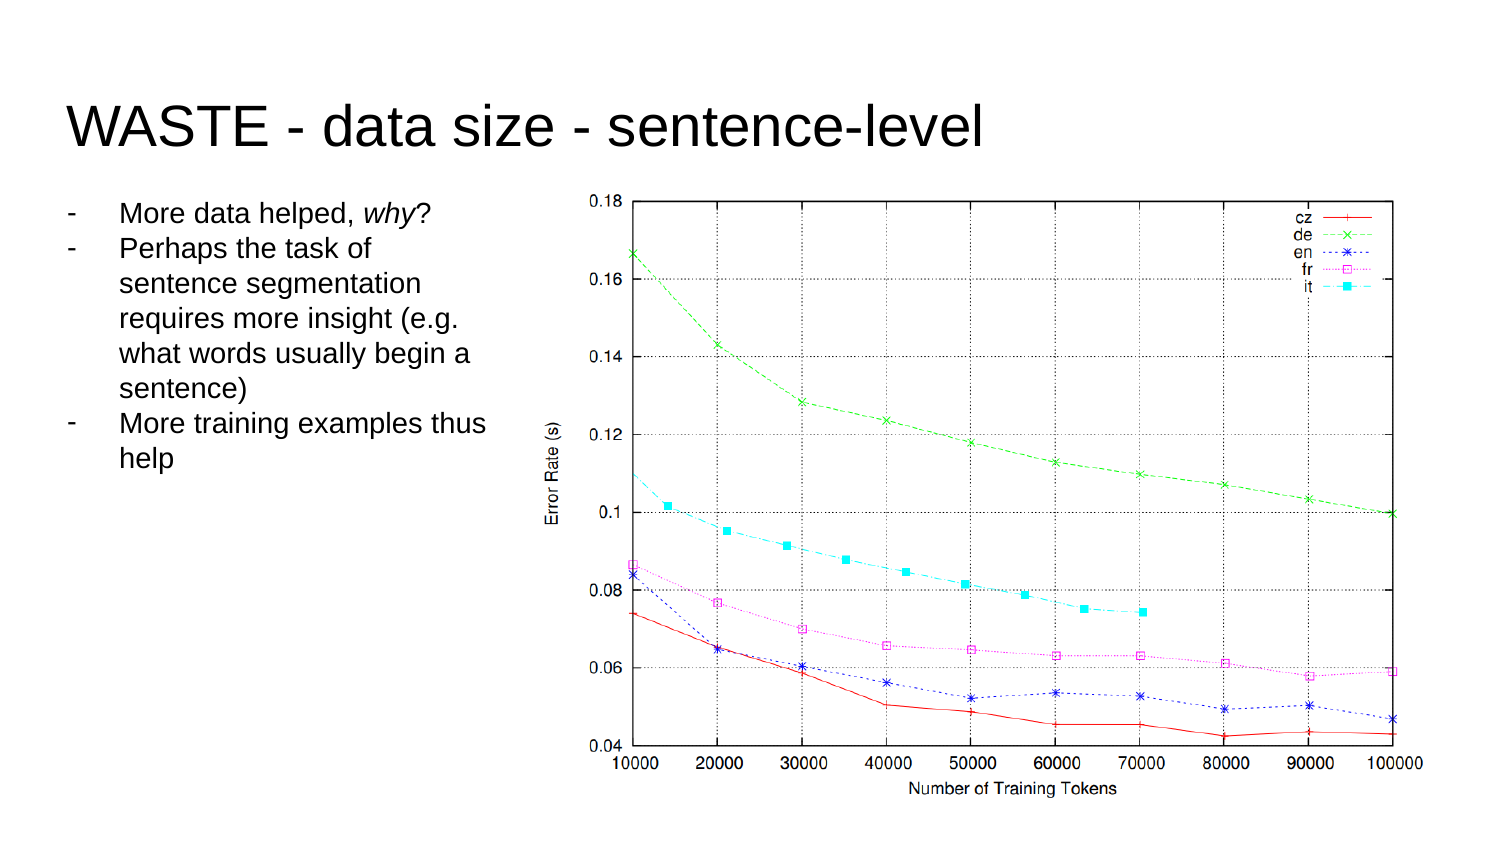

# WASTE - data size - sentence-level
More data helped, why?
Perhaps the task of sentence segmentation requires more insight (e.g. what words usually begin a sentence)
More training examples thus help